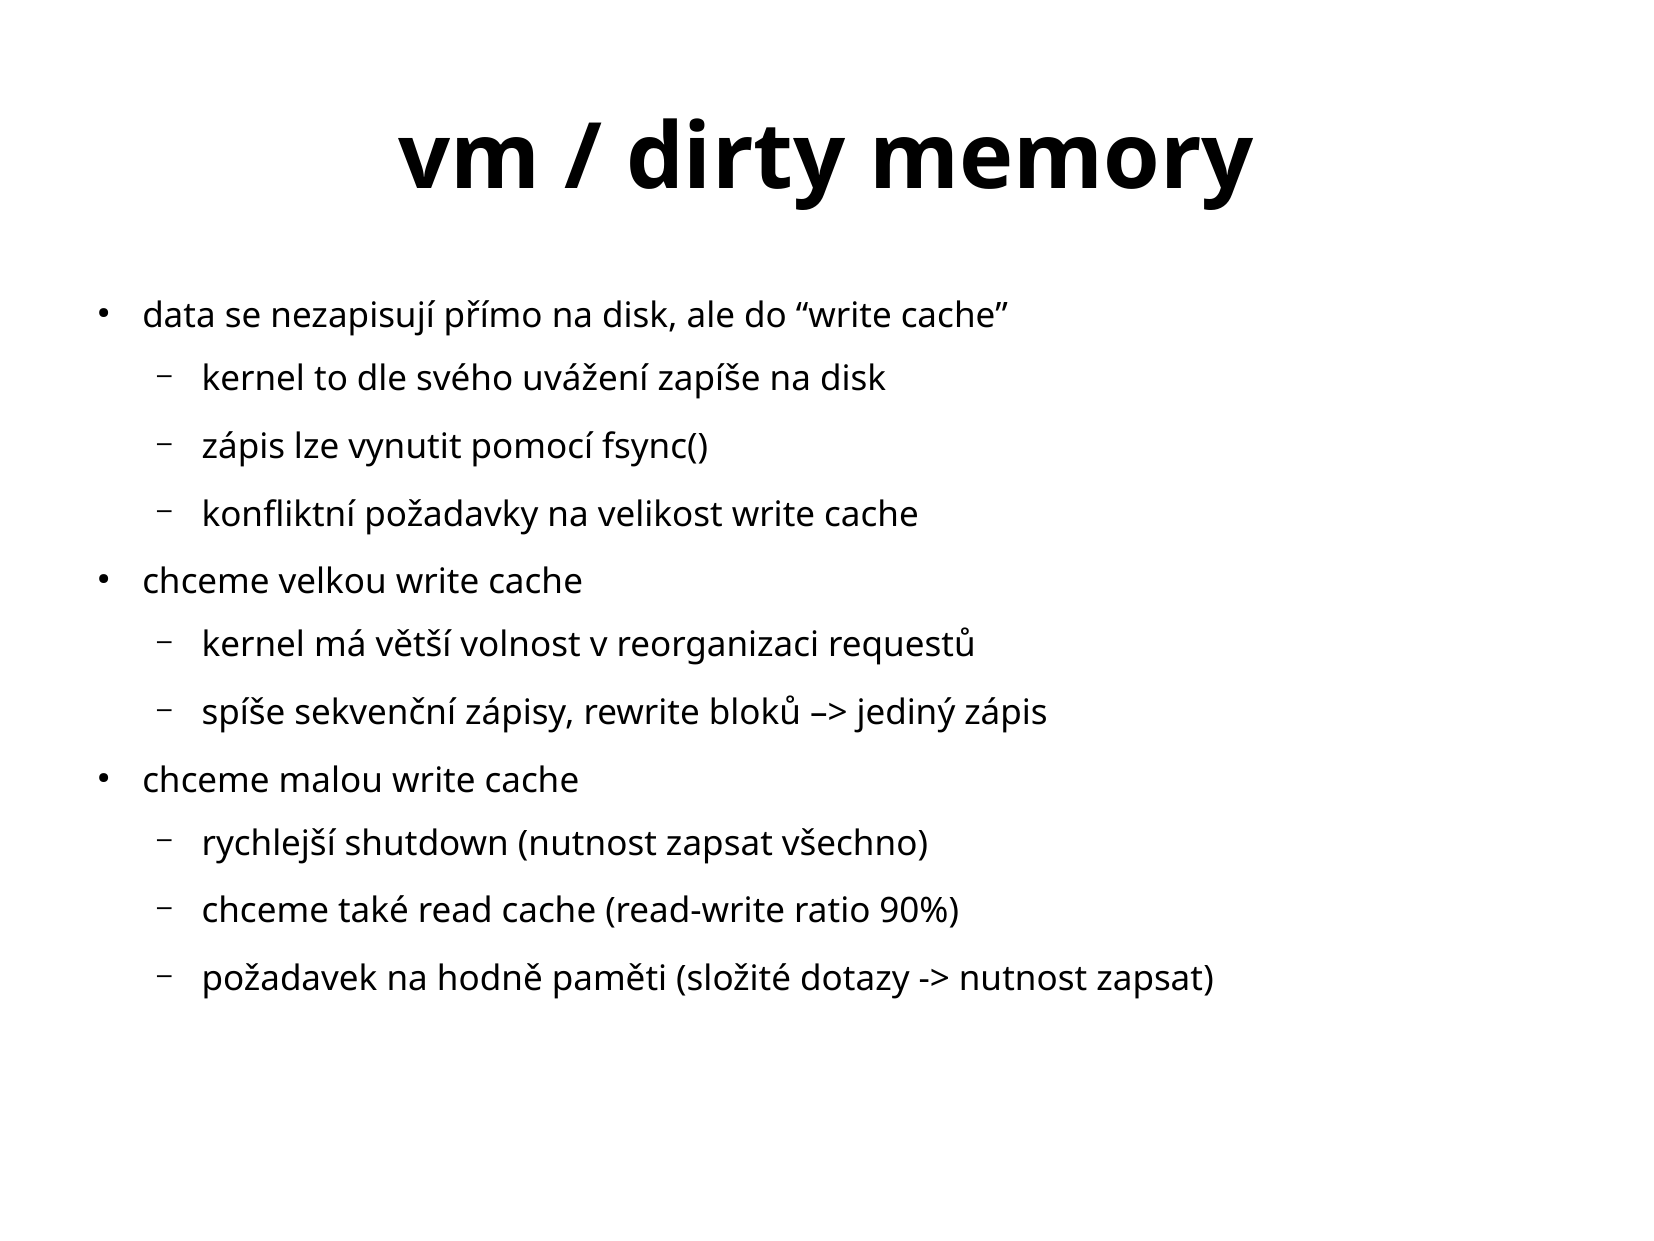

# vm / dirty memory
data se nezapisují přímo na disk, ale do “write cache”
kernel to dle svého uvážení zapíše na disk
zápis lze vynutit pomocí fsync()
konfliktní požadavky na velikost write cache
chceme velkou write cache
kernel má větší volnost v reorganizaci requestů
spíše sekvenční zápisy, rewrite bloků –> jediný zápis
chceme malou write cache
rychlejší shutdown (nutnost zapsat všechno)
chceme také read cache (read-write ratio 90%)
požadavek na hodně paměti (složité dotazy -> nutnost zapsat)